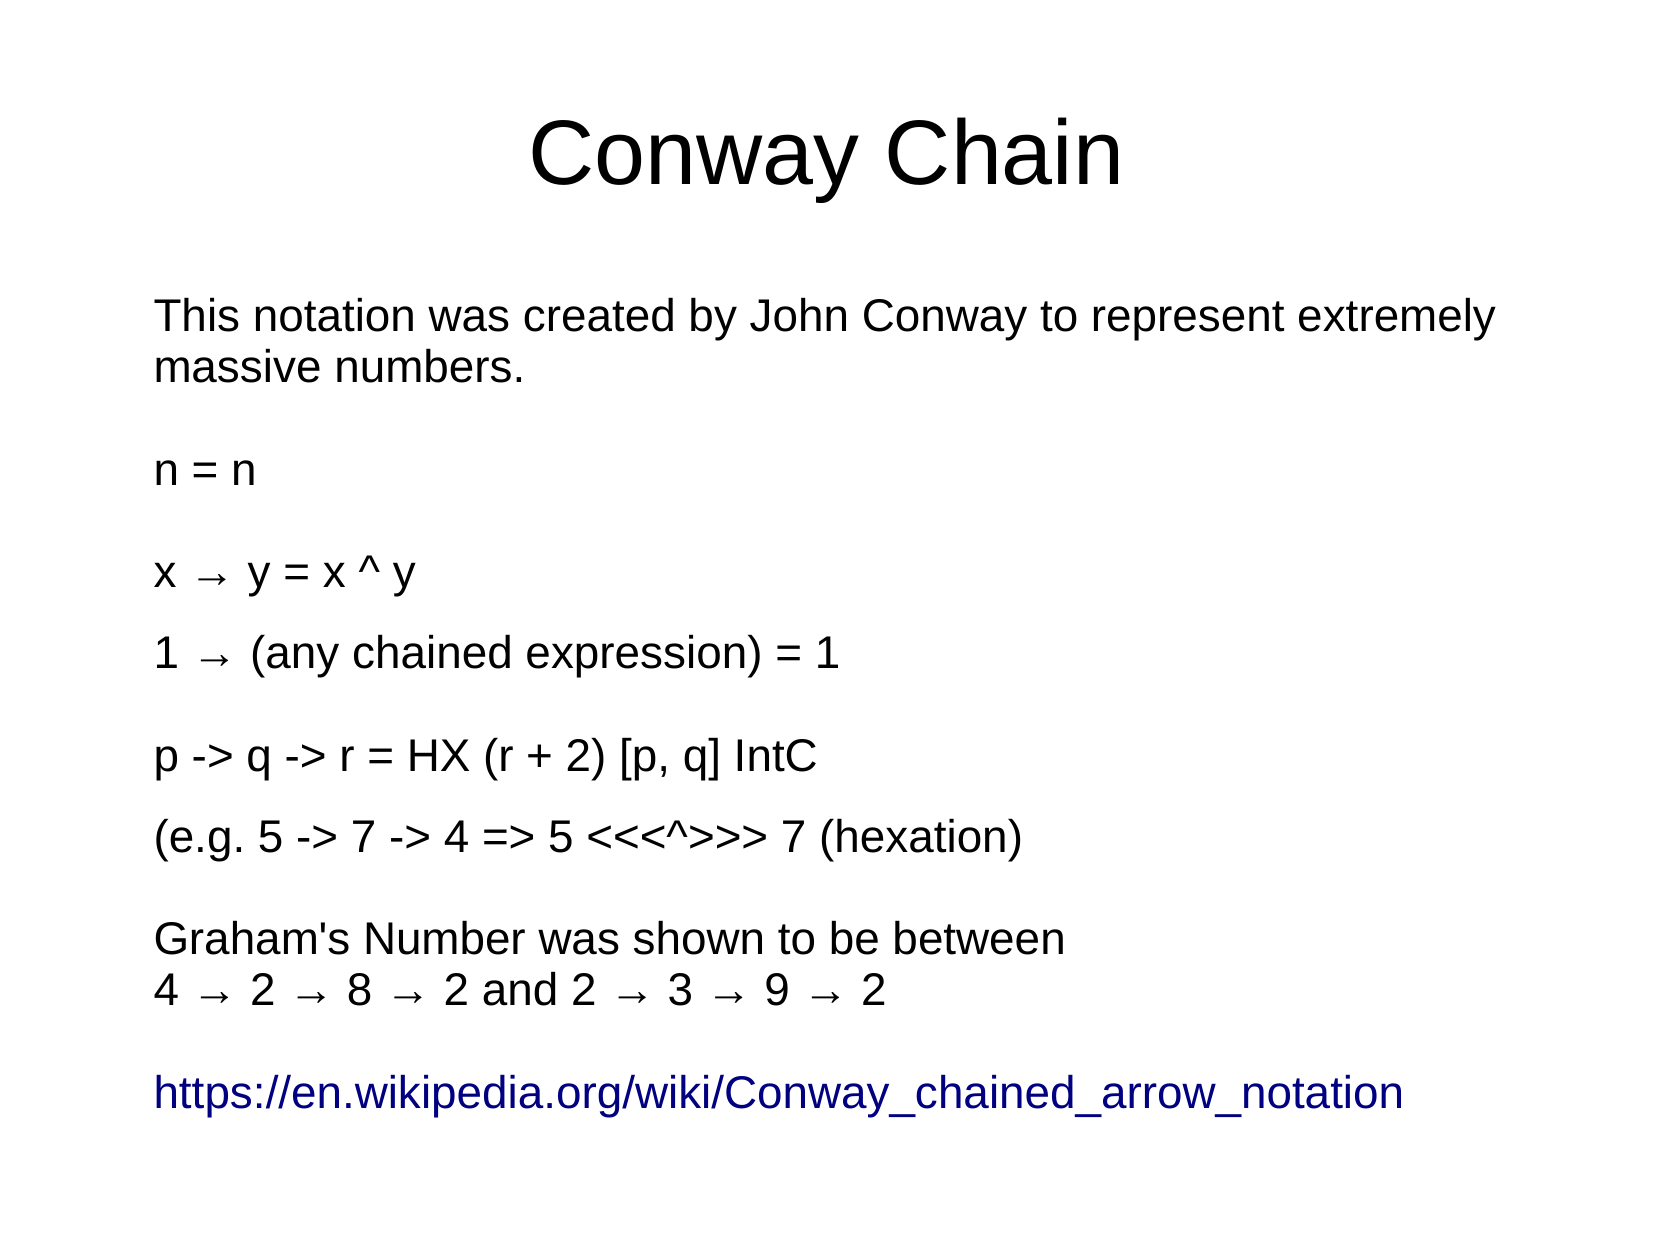

# Conway Chain
This notation was created by John Conway to represent extremely massive numbers.
n = n
x → y = x ^ y
1 → (any chained expression) = 1
p -> q -> r = HX (r + 2) [p, q] IntC
(e.g. 5 -> 7 -> 4 => 5 <<<^>>> 7 (hexation)
Graham's Number was shown to be between
4 → 2 → 8 → 2 and 2 → 3 → 9 → 2
https://en.wikipedia.org/wiki/Conway_chained_arrow_notation